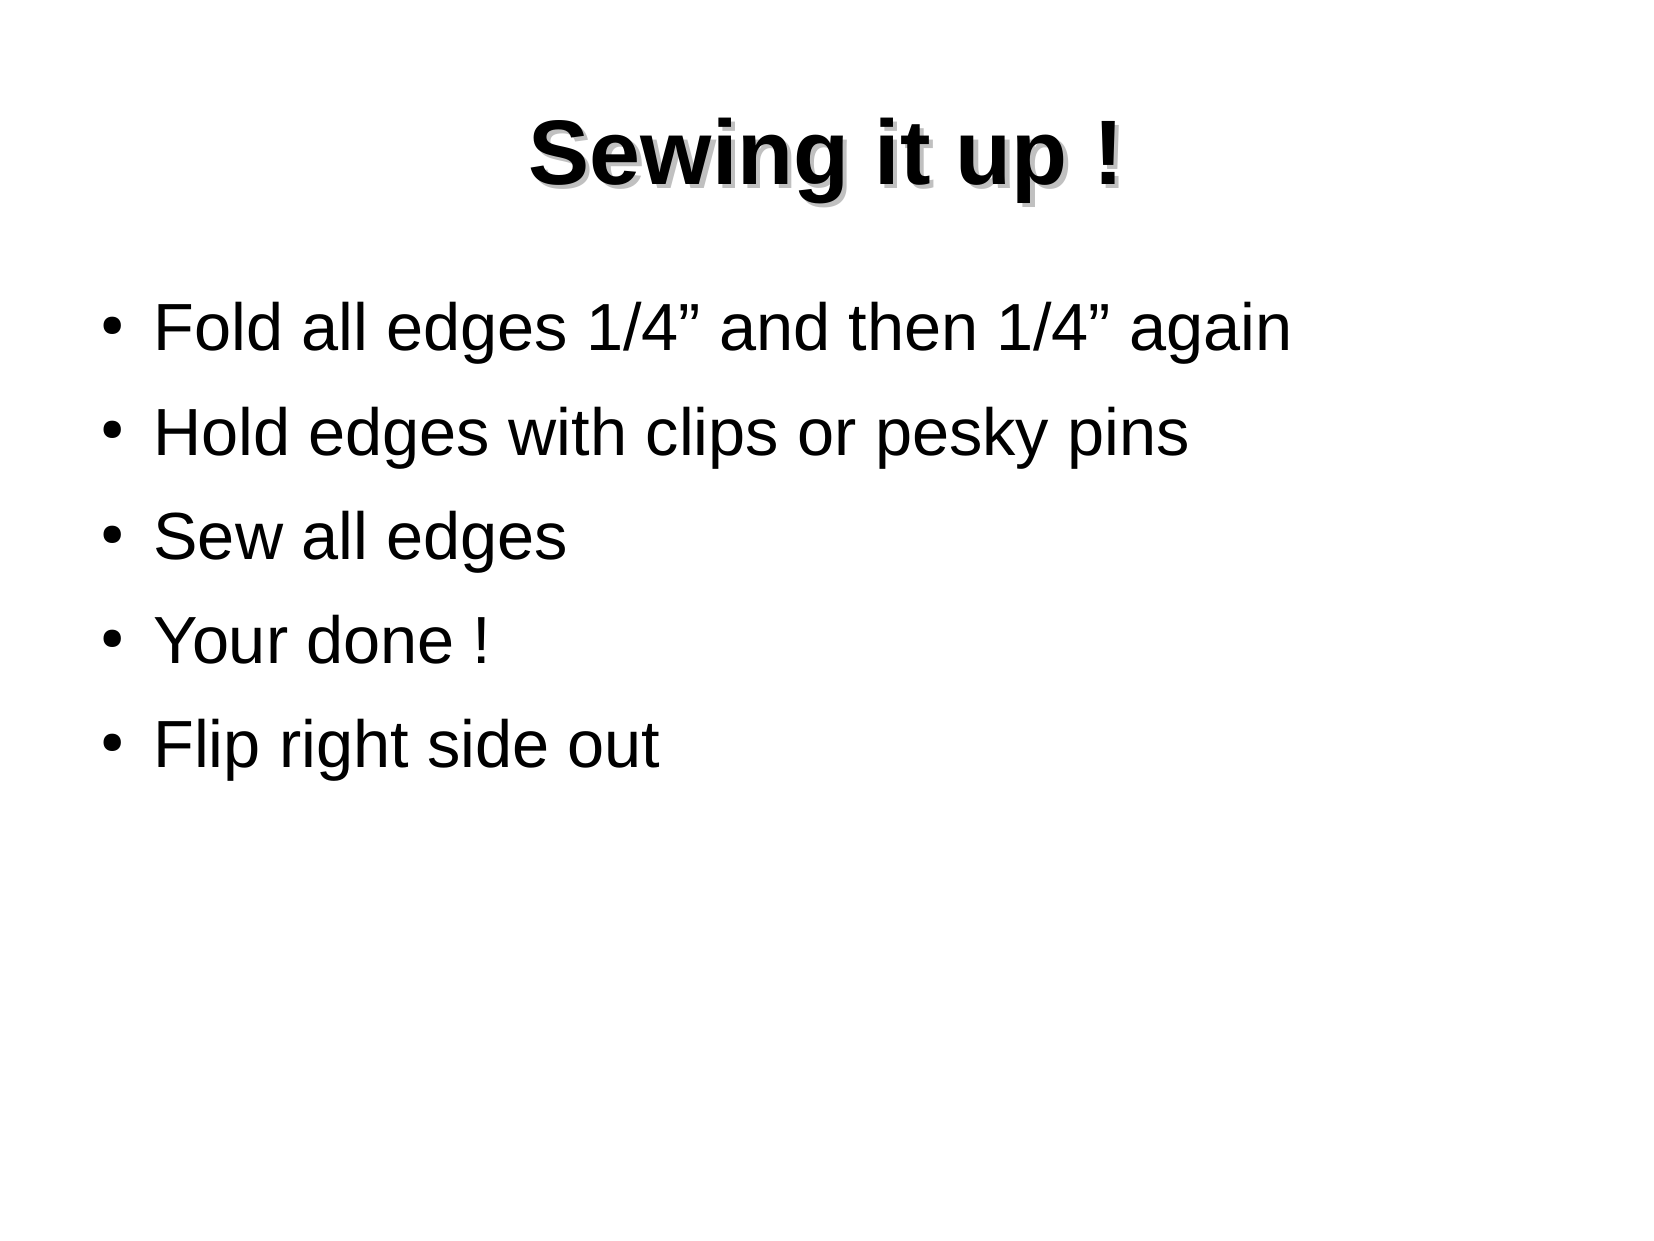

# Sewing it up !
Fold all edges 1/4” and then 1/4” again
Hold edges with clips or pesky pins
Sew all edges
Your done !
Flip right side out